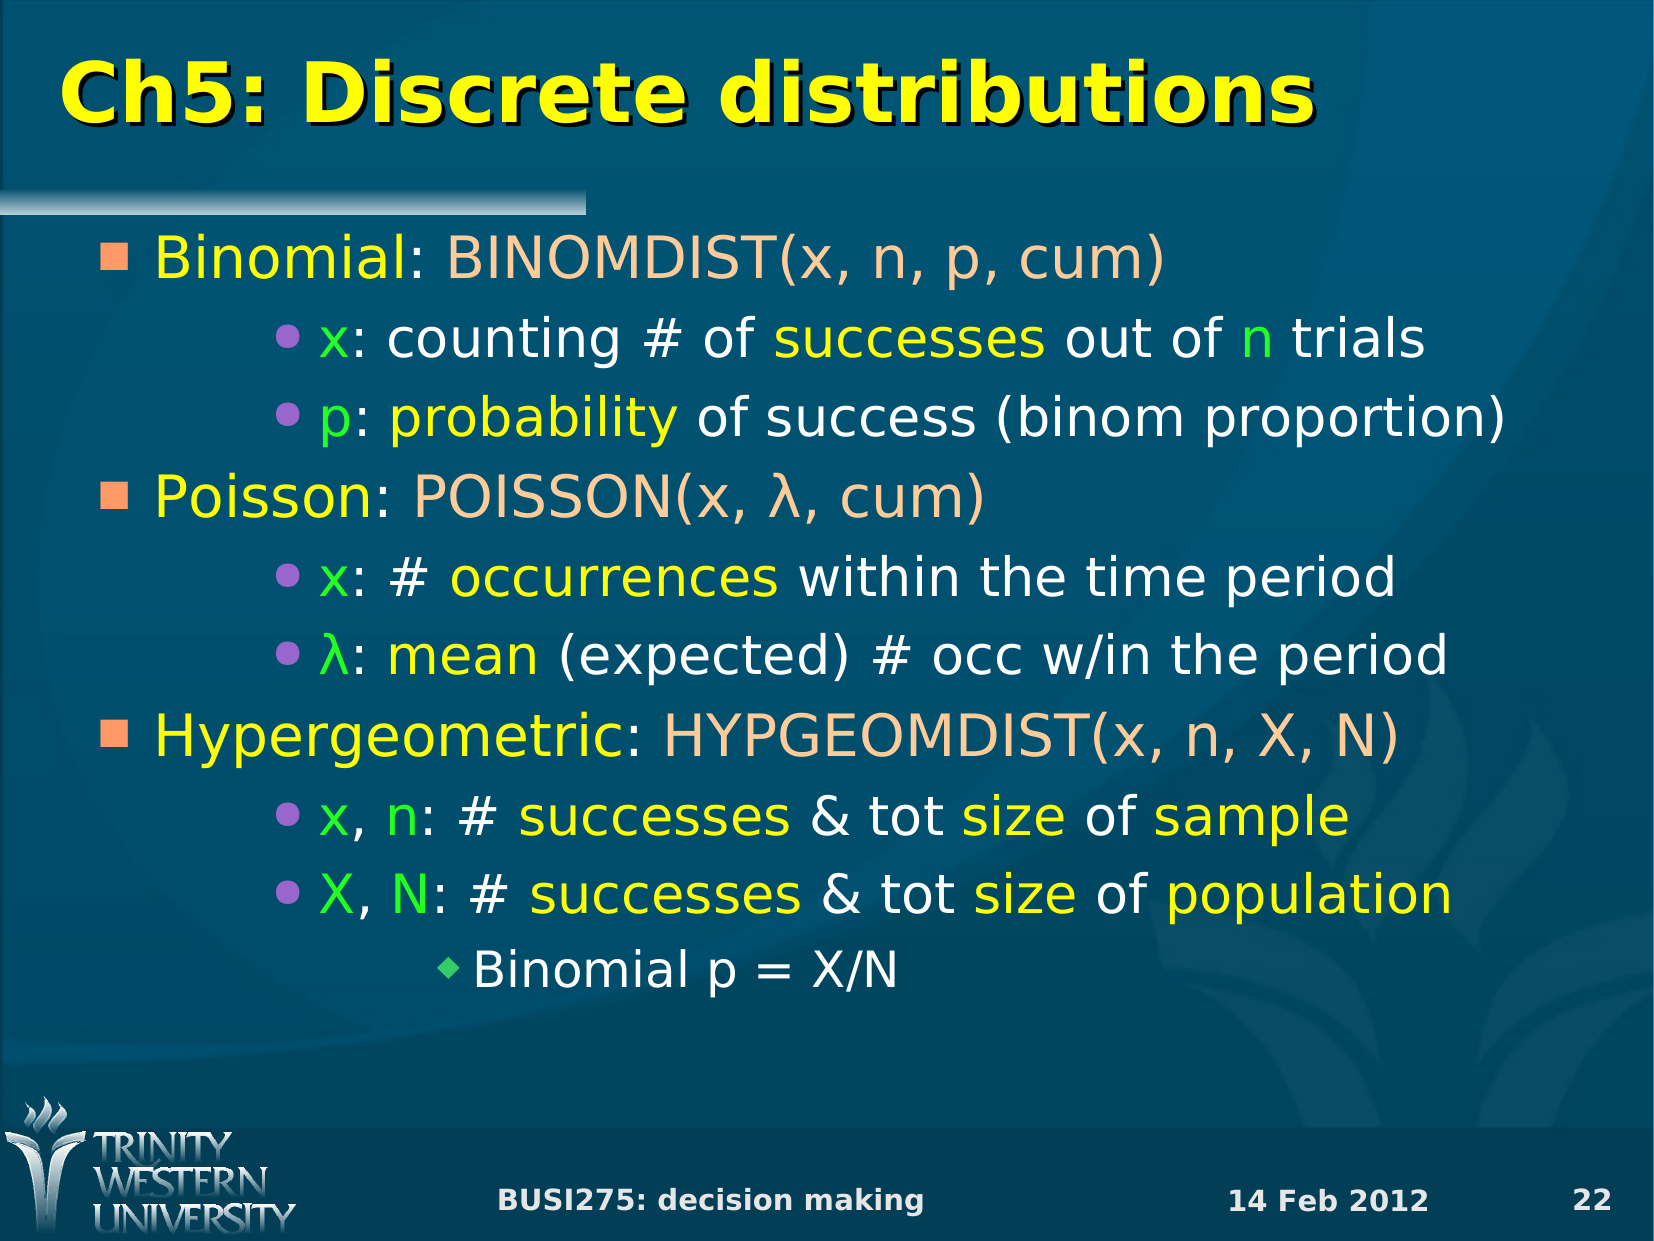

# Ch5: Discrete distributions
Binomial: BINOMDIST(x, n, p, cum)
x: counting # of successes out of n trials
p: probability of success (binom proportion)
Poisson: POISSON(x, λ, cum)
x: # occurrences within the time period
λ: mean (expected) # occ w/in the period
Hypergeometric: HYPGEOMDIST(x, n, X, N)
x, n: # successes & tot size of sample
X, N: # successes & tot size of population
Binomial p = X/N
BUSI275: decision making
14 Feb 2012
22